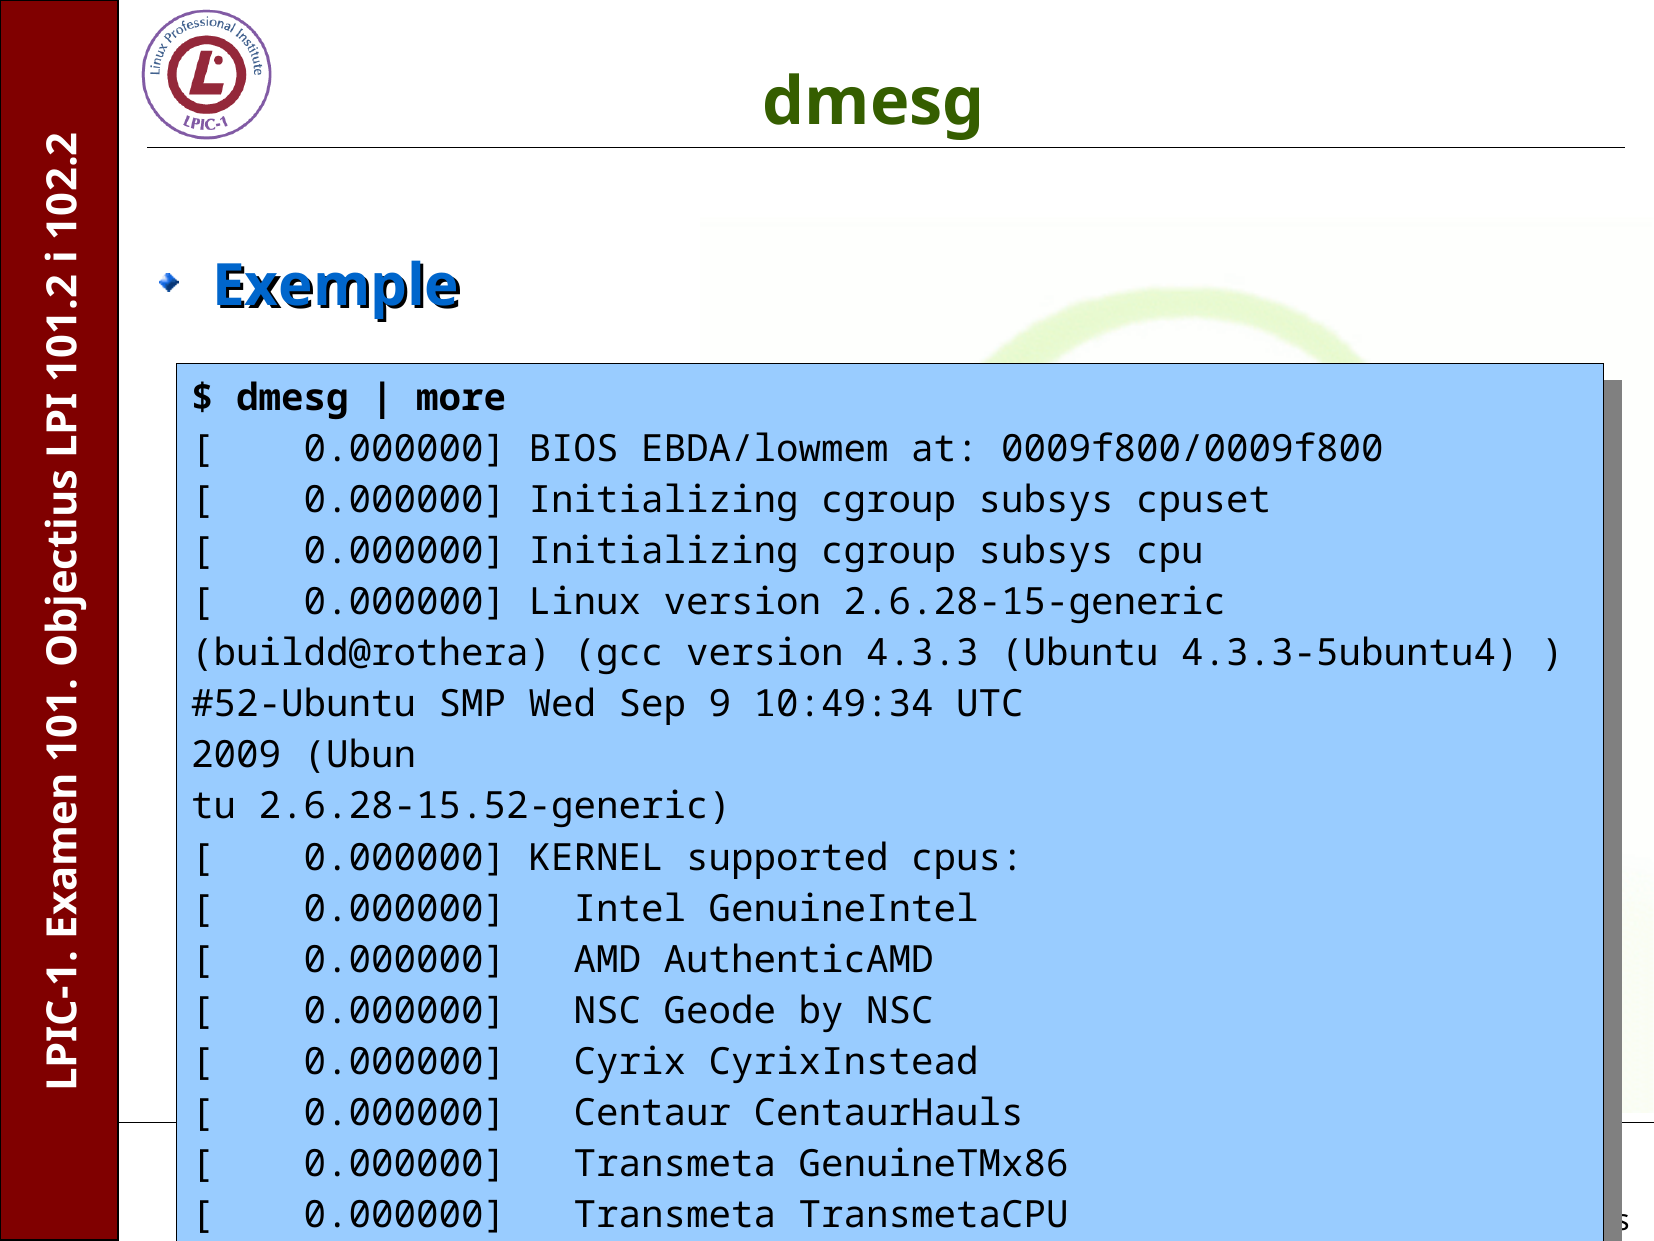

# dmesg
Exemple
$ dmesg | more
[ 0.000000] BIOS EBDA/lowmem at: 0009f800/0009f800
[ 0.000000] Initializing cgroup subsys cpuset
[ 0.000000] Initializing cgroup subsys cpu
[ 0.000000] Linux version 2.6.28-15-generic (buildd@rothera) (gcc version 4.3.3 (Ubuntu 4.3.3-5ubuntu4) ) #52-Ubuntu SMP Wed Sep 9 10:49:34 UTC
2009 (Ubun
tu 2.6.28-15.52-generic)
[ 0.000000] KERNEL supported cpus:
[ 0.000000] Intel GenuineIntel
[ 0.000000] AMD AuthenticAMD
[ 0.000000] NSC Geode by NSC
[ 0.000000] Cyrix CyrixInstead
[ 0.000000] Centaur CentaurHauls
[ 0.000000] Transmeta GenuineTMx86
[ 0.000000] Transmeta TransmetaCPU
[ 0.000000] UMC UMC UMC UMC